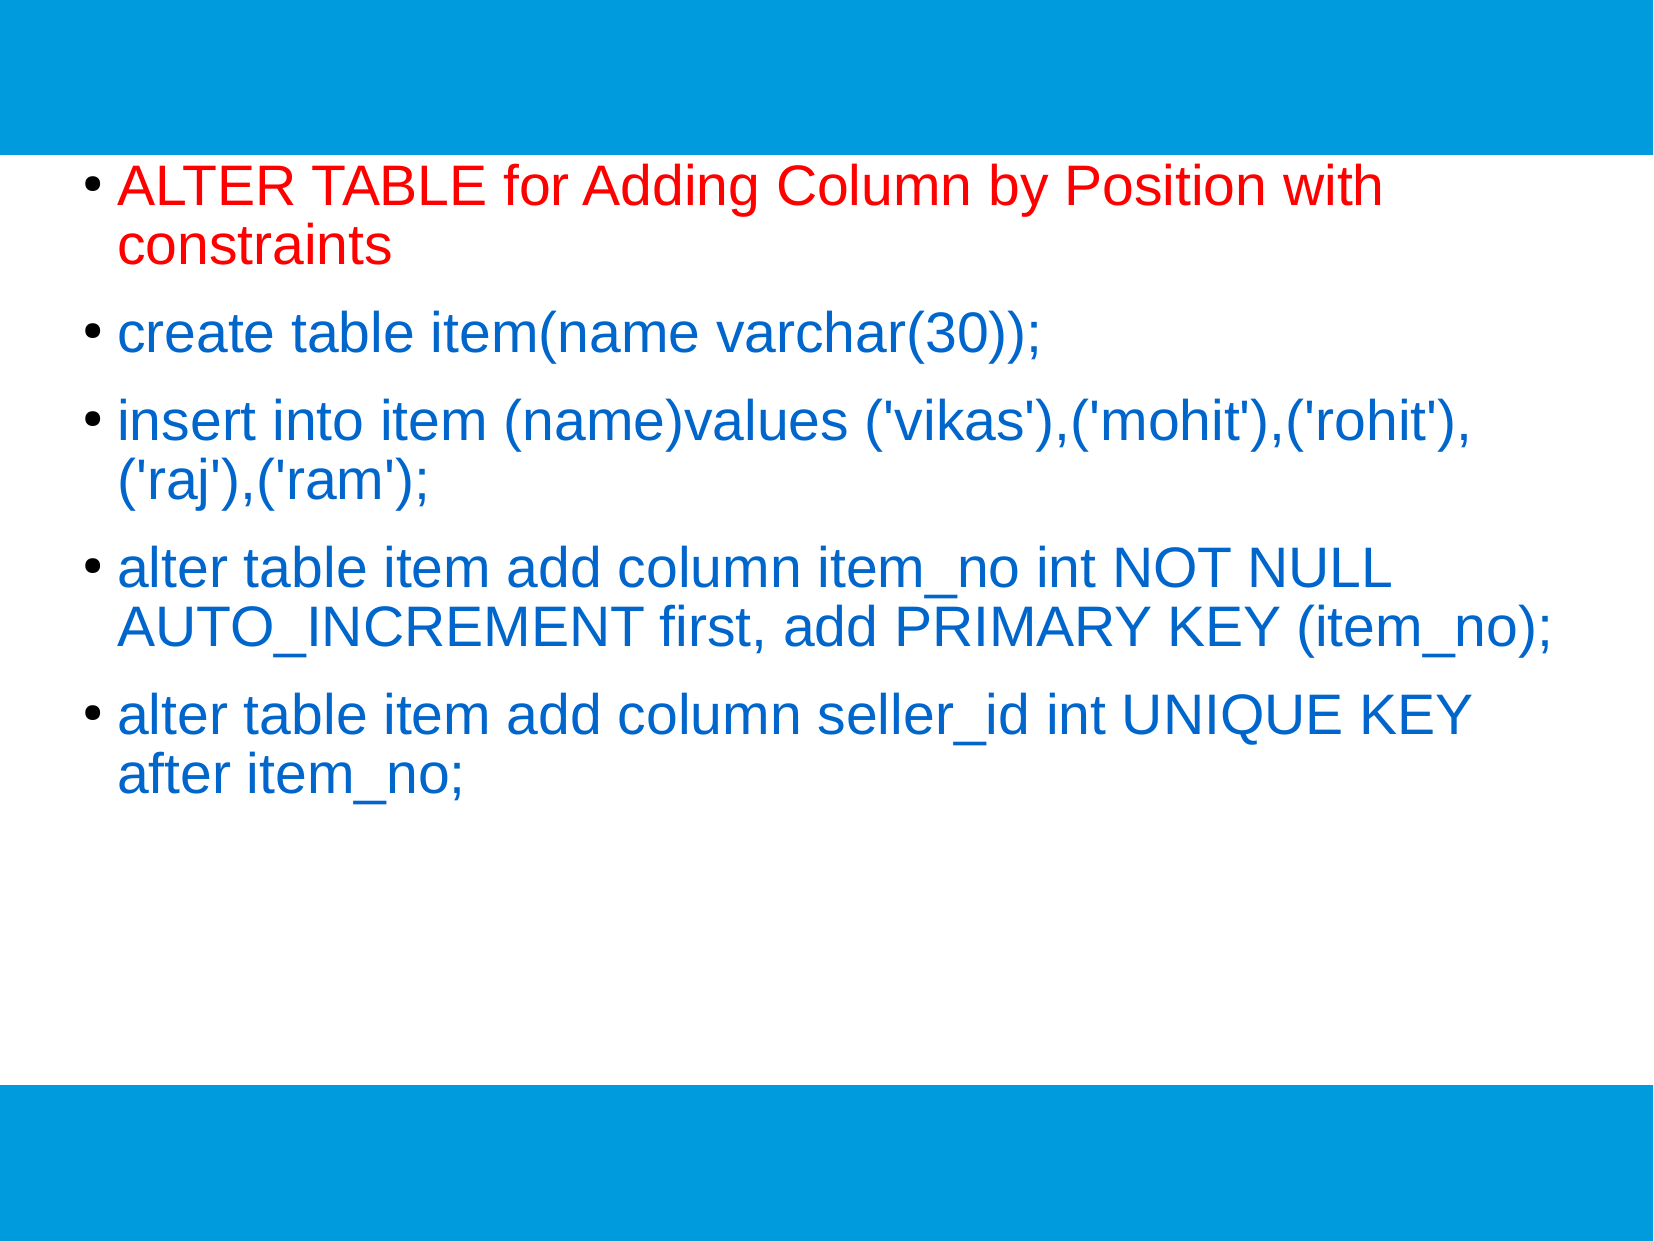

#
ALTER TABLE for Adding Column by Position with constraints
create table item(name varchar(30));
insert into item (name)values ('vikas'),('mohit'),('rohit'),('raj'),('ram');
alter table item add column item_no int NOT NULL AUTO_INCREMENT first, add PRIMARY KEY (item_no);
alter table item add column seller_id int UNIQUE KEY after item_no;